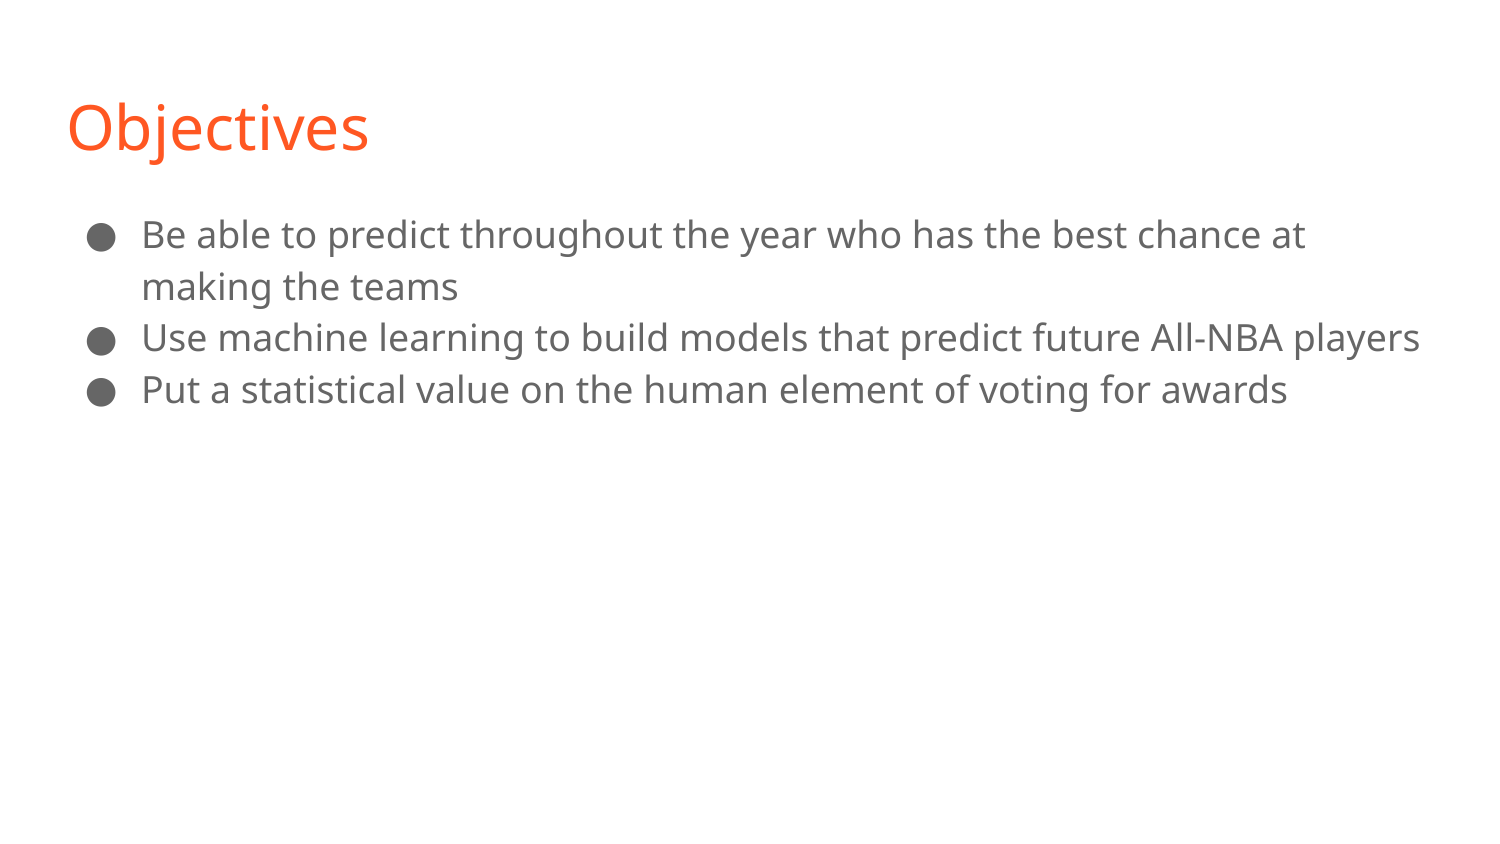

# Objectives
Be able to predict throughout the year who has the best chance at making the teams
Use machine learning to build models that predict future All-NBA players
Put a statistical value on the human element of voting for awards